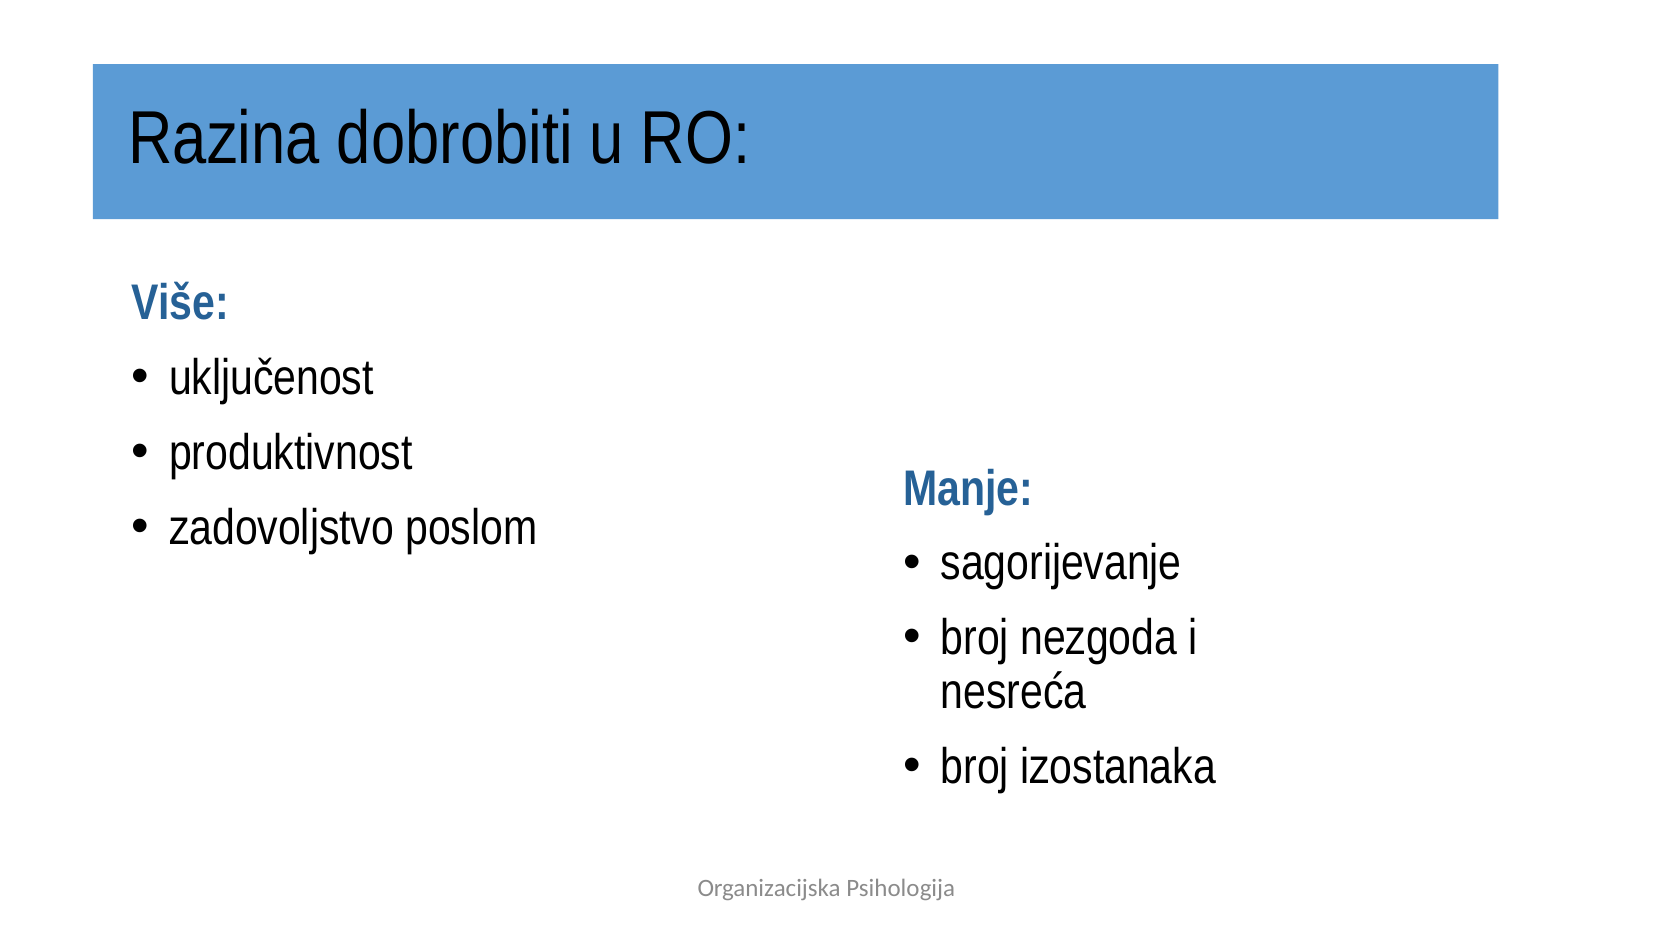

# Razina dobrobiti u RO:
Više:
uključenost
produktivnost
zadovoljstvo poslom
Manje:
sagorijevanje
broj nezgoda i nesreća
broj izostanaka
Organizacijska Psihologija